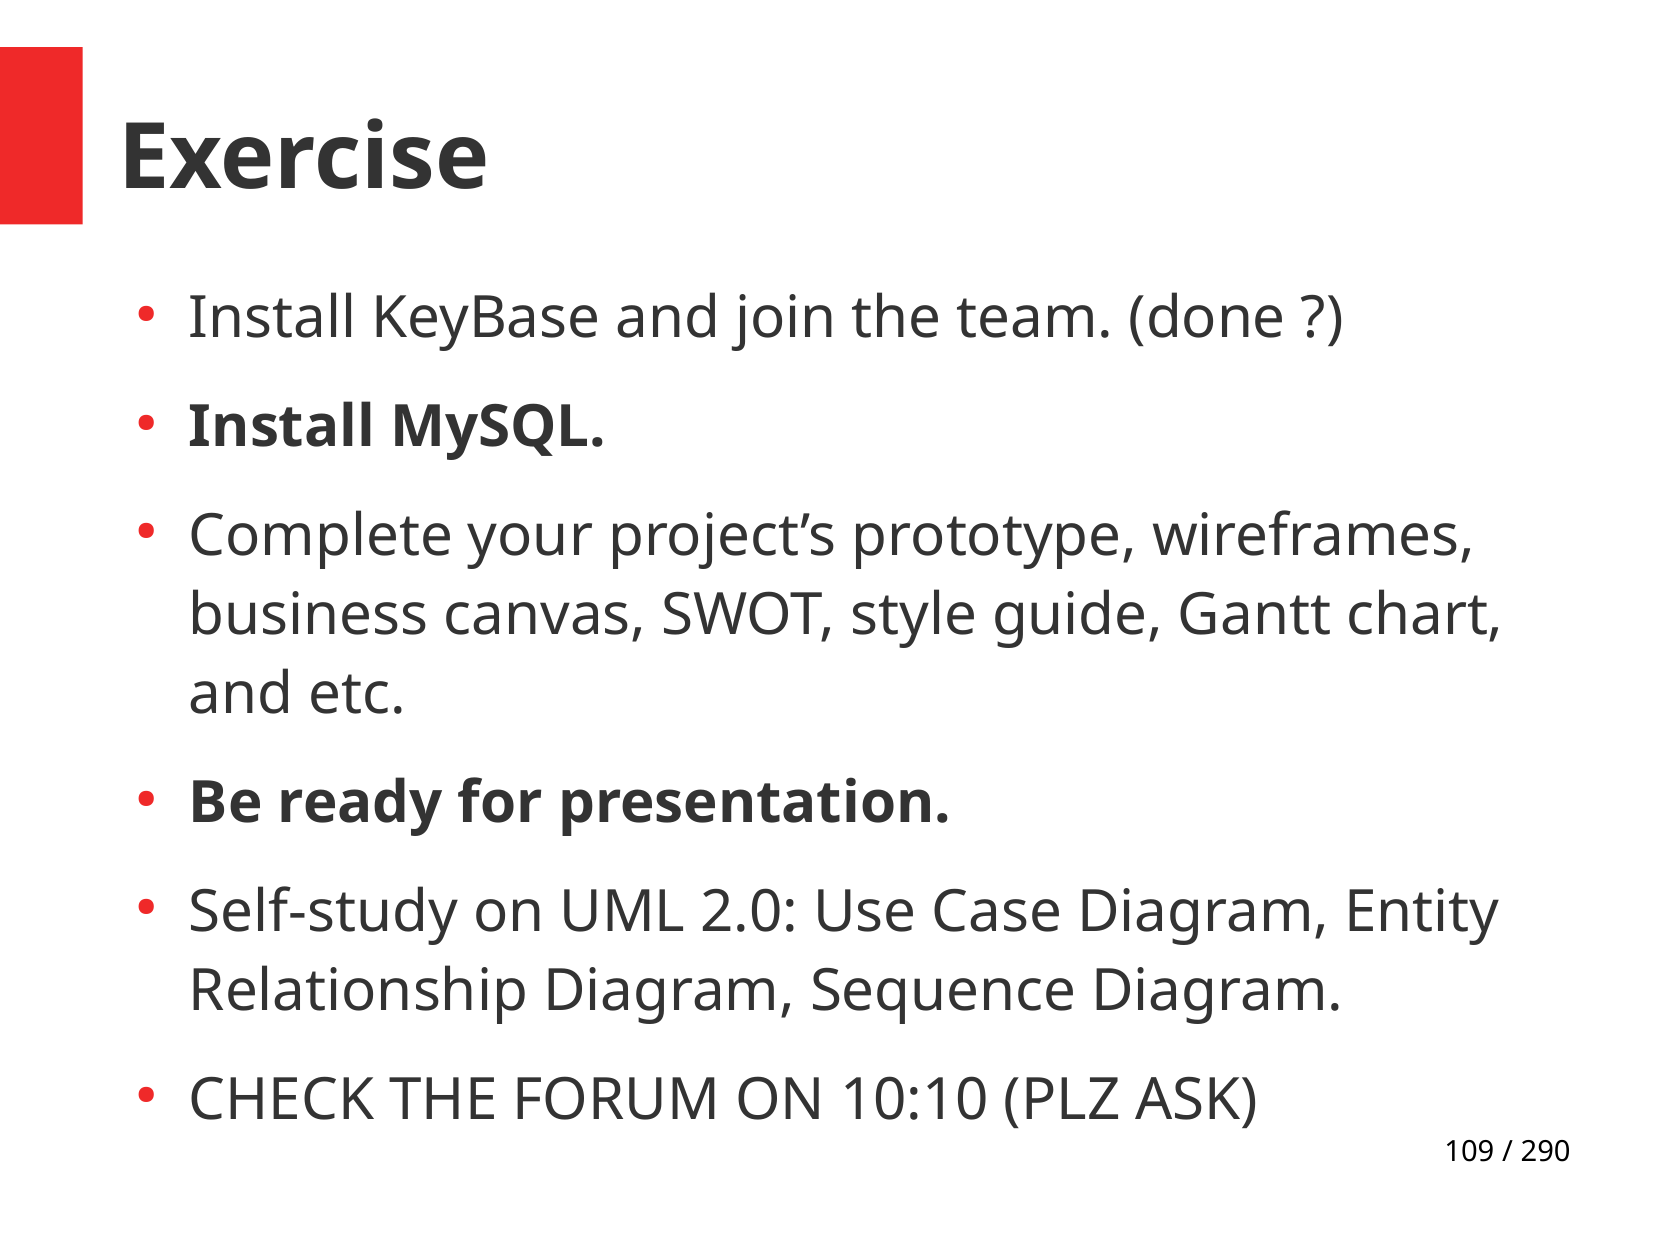

# Exercise
Install KeyBase and join the team. (done ?)
Install MySQL.
Complete your project’s prototype, wireframes, business canvas, SWOT, style guide, Gantt chart, and etc.
Be ready for presentation.
Self-study on UML 2.0: Use Case Diagram, Entity Relationship Diagram, Sequence Diagram.
CHECK THE FORUM ON 10:10 (PLZ ASK)
109